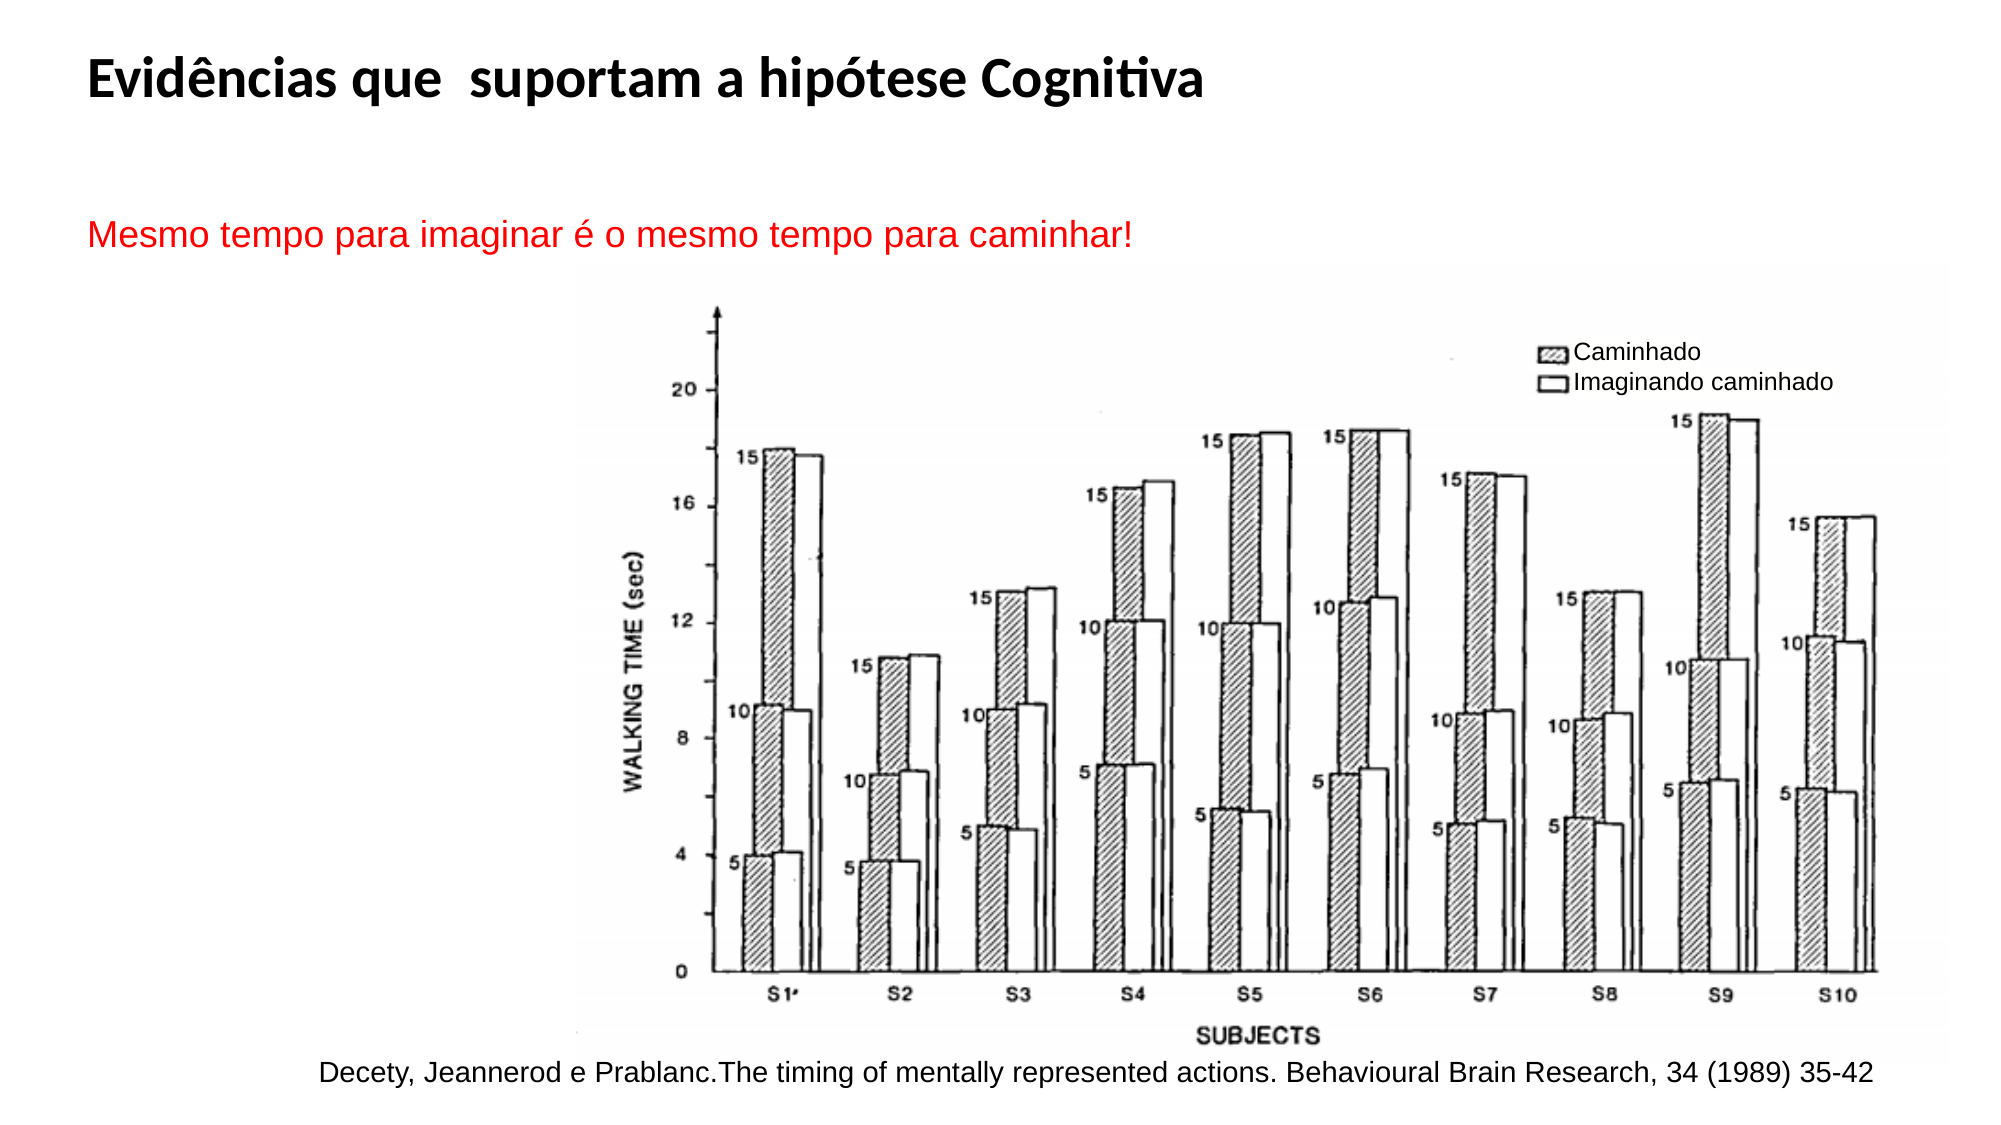

# Evidências que suportam a hipótese Cognitiva
Mesmo tempo para imaginar é o mesmo tempo para caminhar!
Caminhado
Imaginando caminhado
Decety, Jeannerod e Prablanc.The timing of mentally represented actions. Behavioural Brain Research, 34 (1989) 35-42